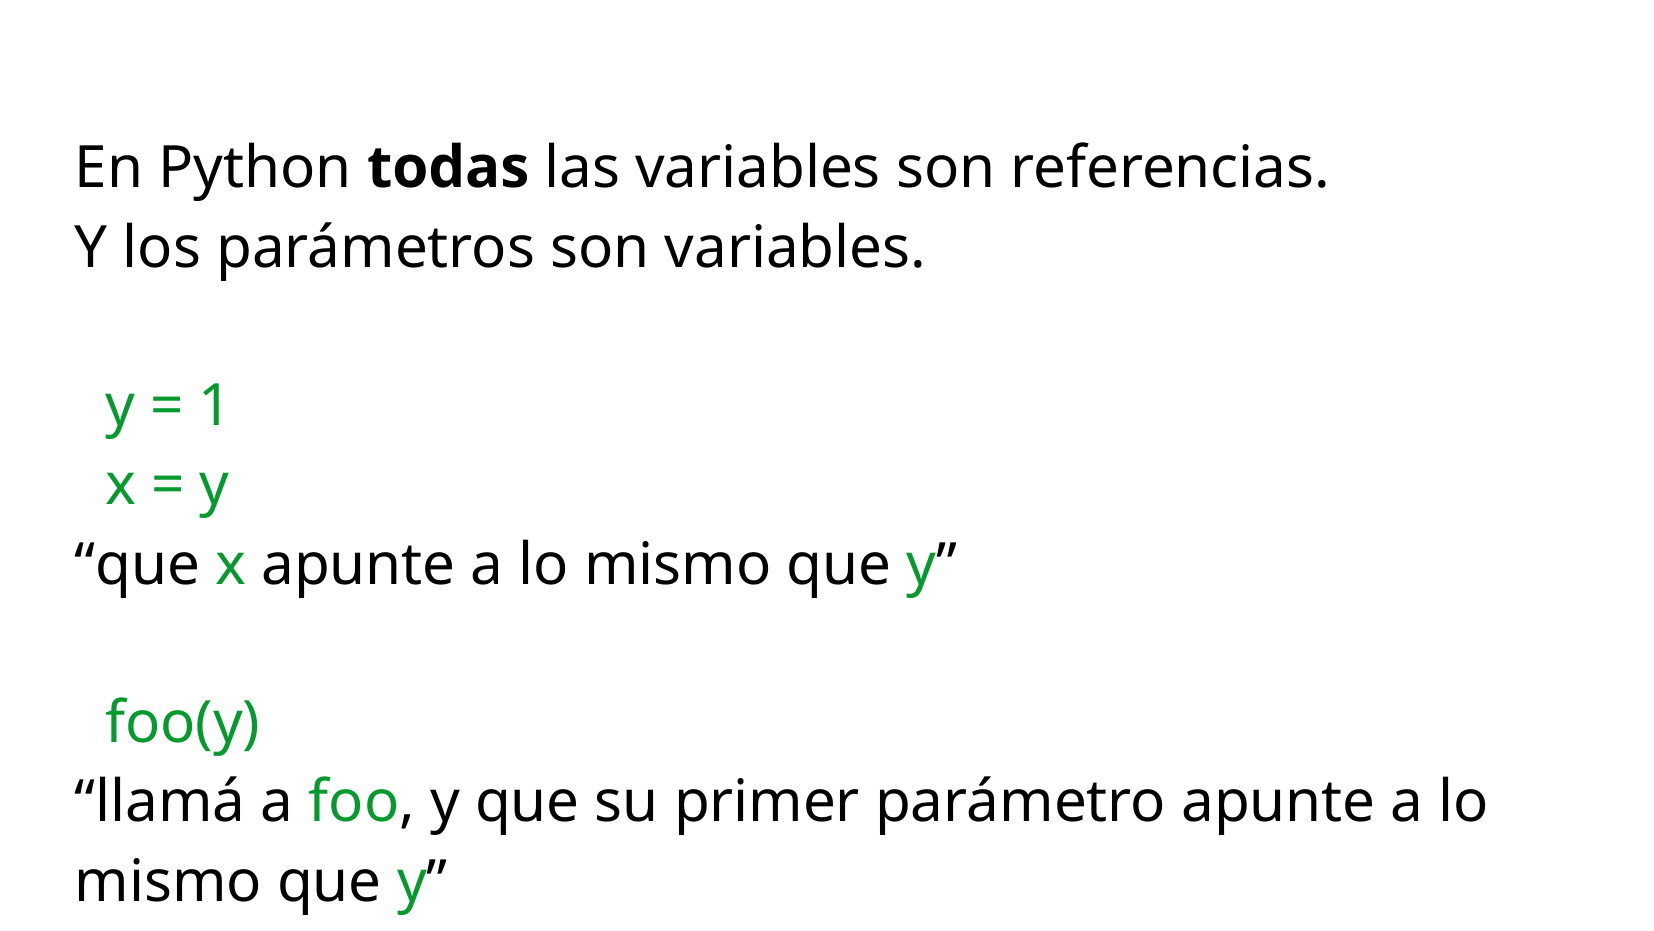

En Python todas las variables son referencias.
Y los parámetros son variables.
 y = 1
 x = y
“que x apunte a lo mismo que y”
 foo(y)
“llamá a foo, y que su primer parámetro apunte a lo mismo que y”